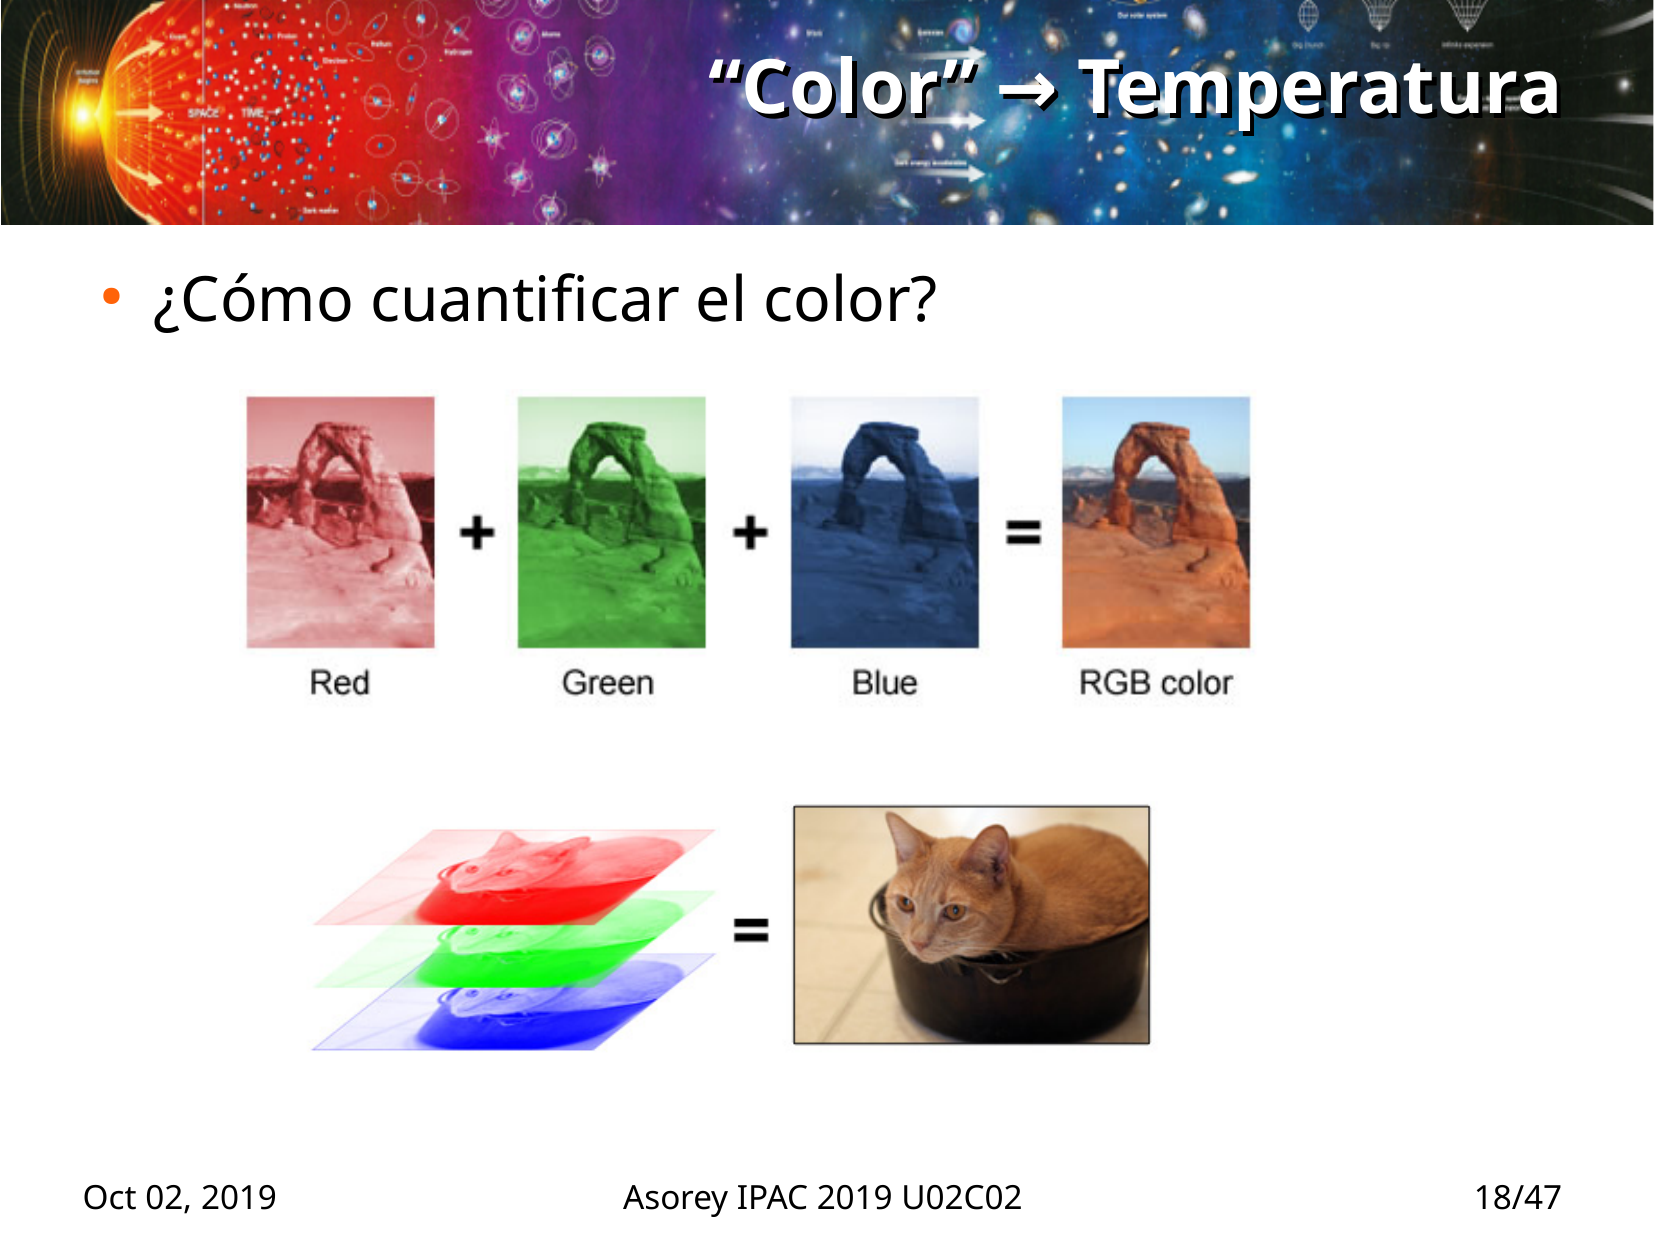

# “Color” → Temperatura
¿Cómo cuantificar el color?
Oct 02, 2019
Asorey IPAC 2019 U02C02
18